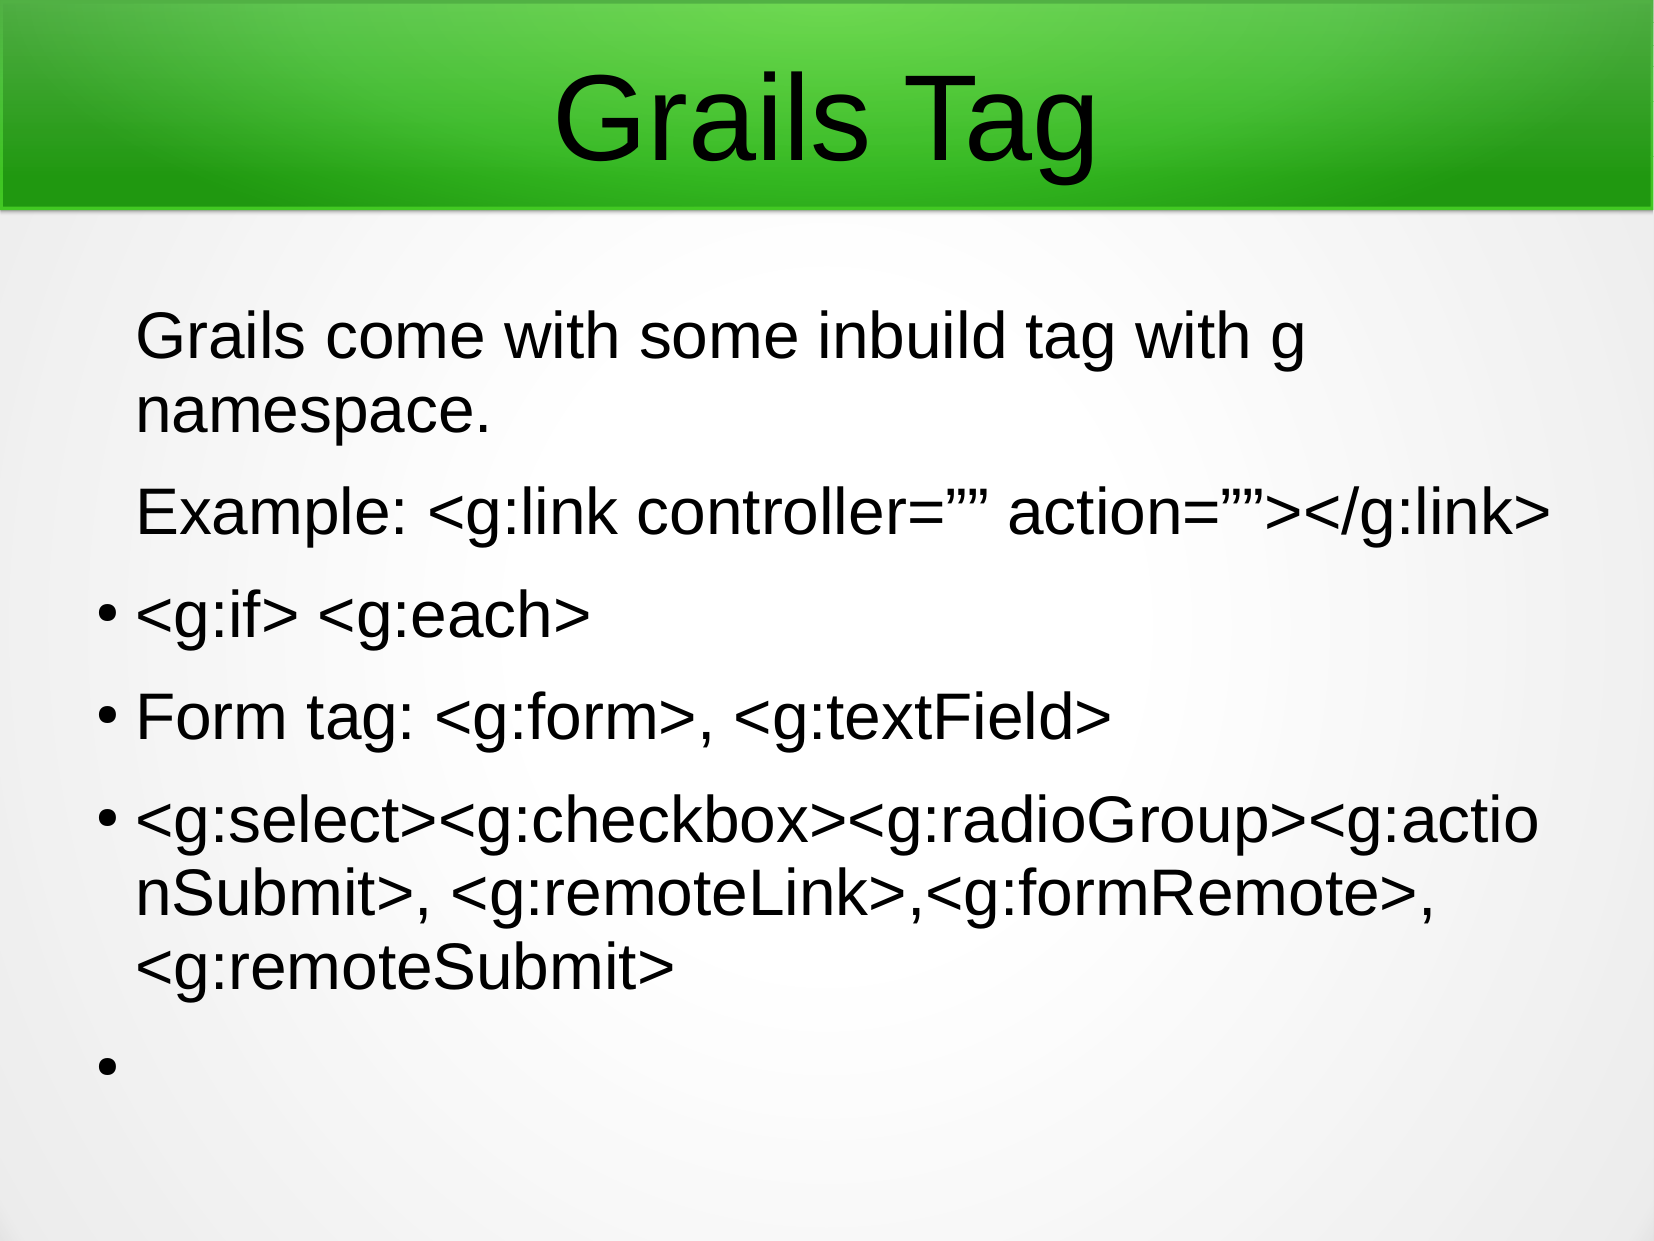

# Grails Tag
Grails come with some inbuild tag with g namespace.
Example: <g:link controller=”” action=””></g:link>
<g:if> <g:each>
Form tag: <g:form>, <g:textField>
<g:select><g:checkbox><g:radioGroup><g:actionSubmit>, <g:remoteLink>,<g:formRemote>, <g:remoteSubmit>